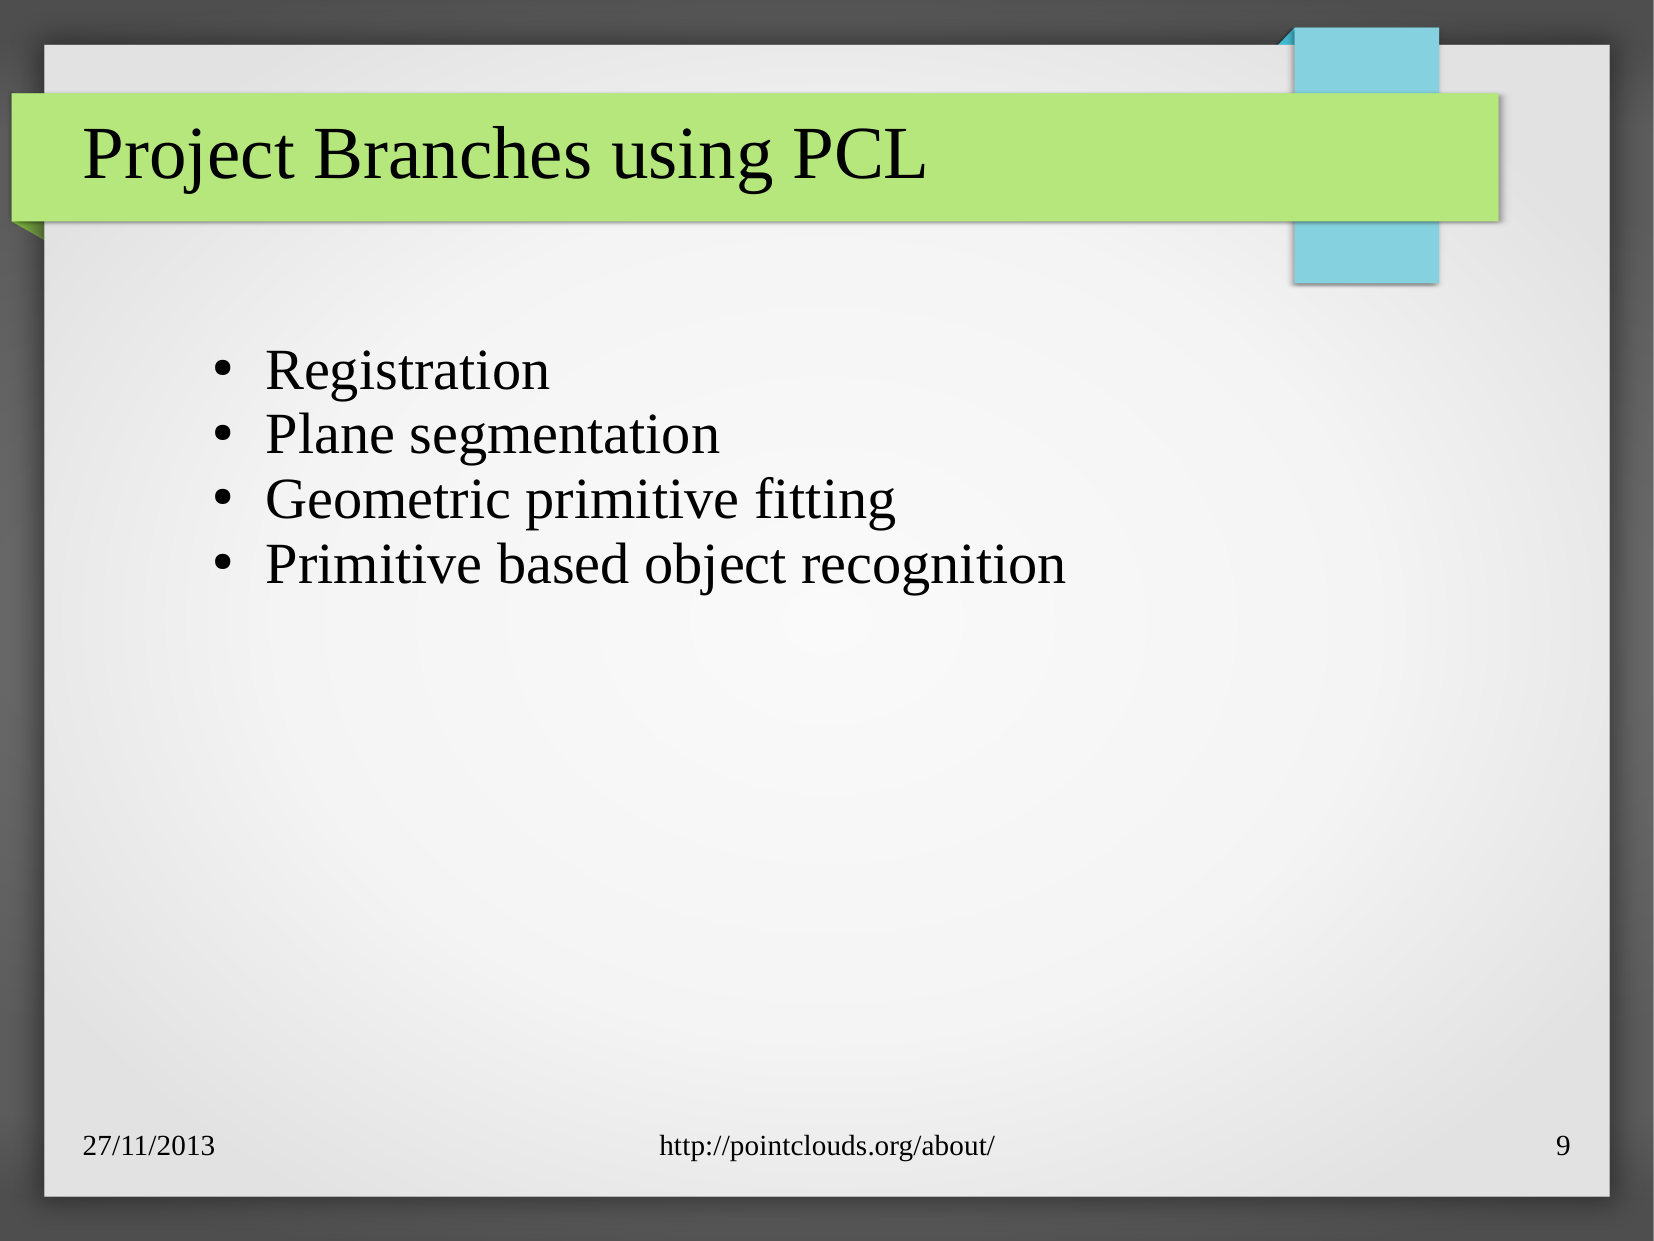

# Project Branches using PCL
Registration
Plane segmentation
Geometric primitive fitting
Primitive based object recognition
27/11/2013
http://pointclouds.org/about/
9